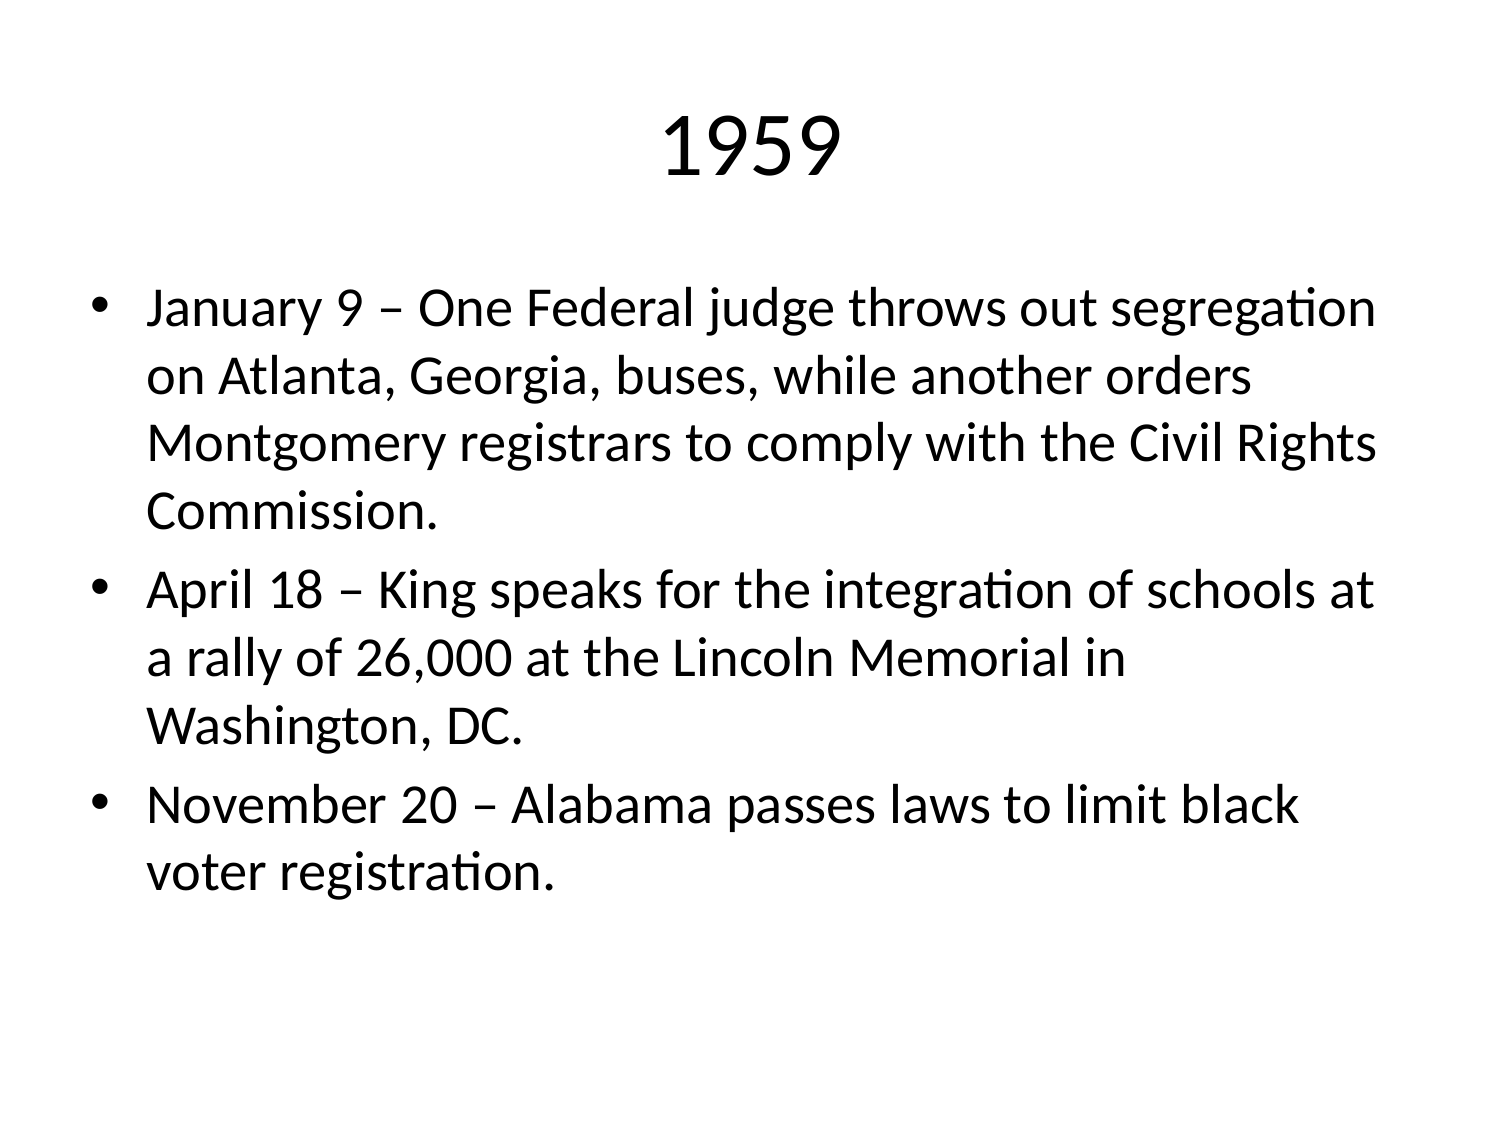

# 1959
January 9 – One Federal judge throws out segregation on Atlanta, Georgia, buses, while another orders Montgomery registrars to comply with the Civil Rights Commission.
April 18 – King speaks for the integration of schools at a rally of 26,000 at the Lincoln Memorial in Washington, DC.
November 20 – Alabama passes laws to limit black voter registration.